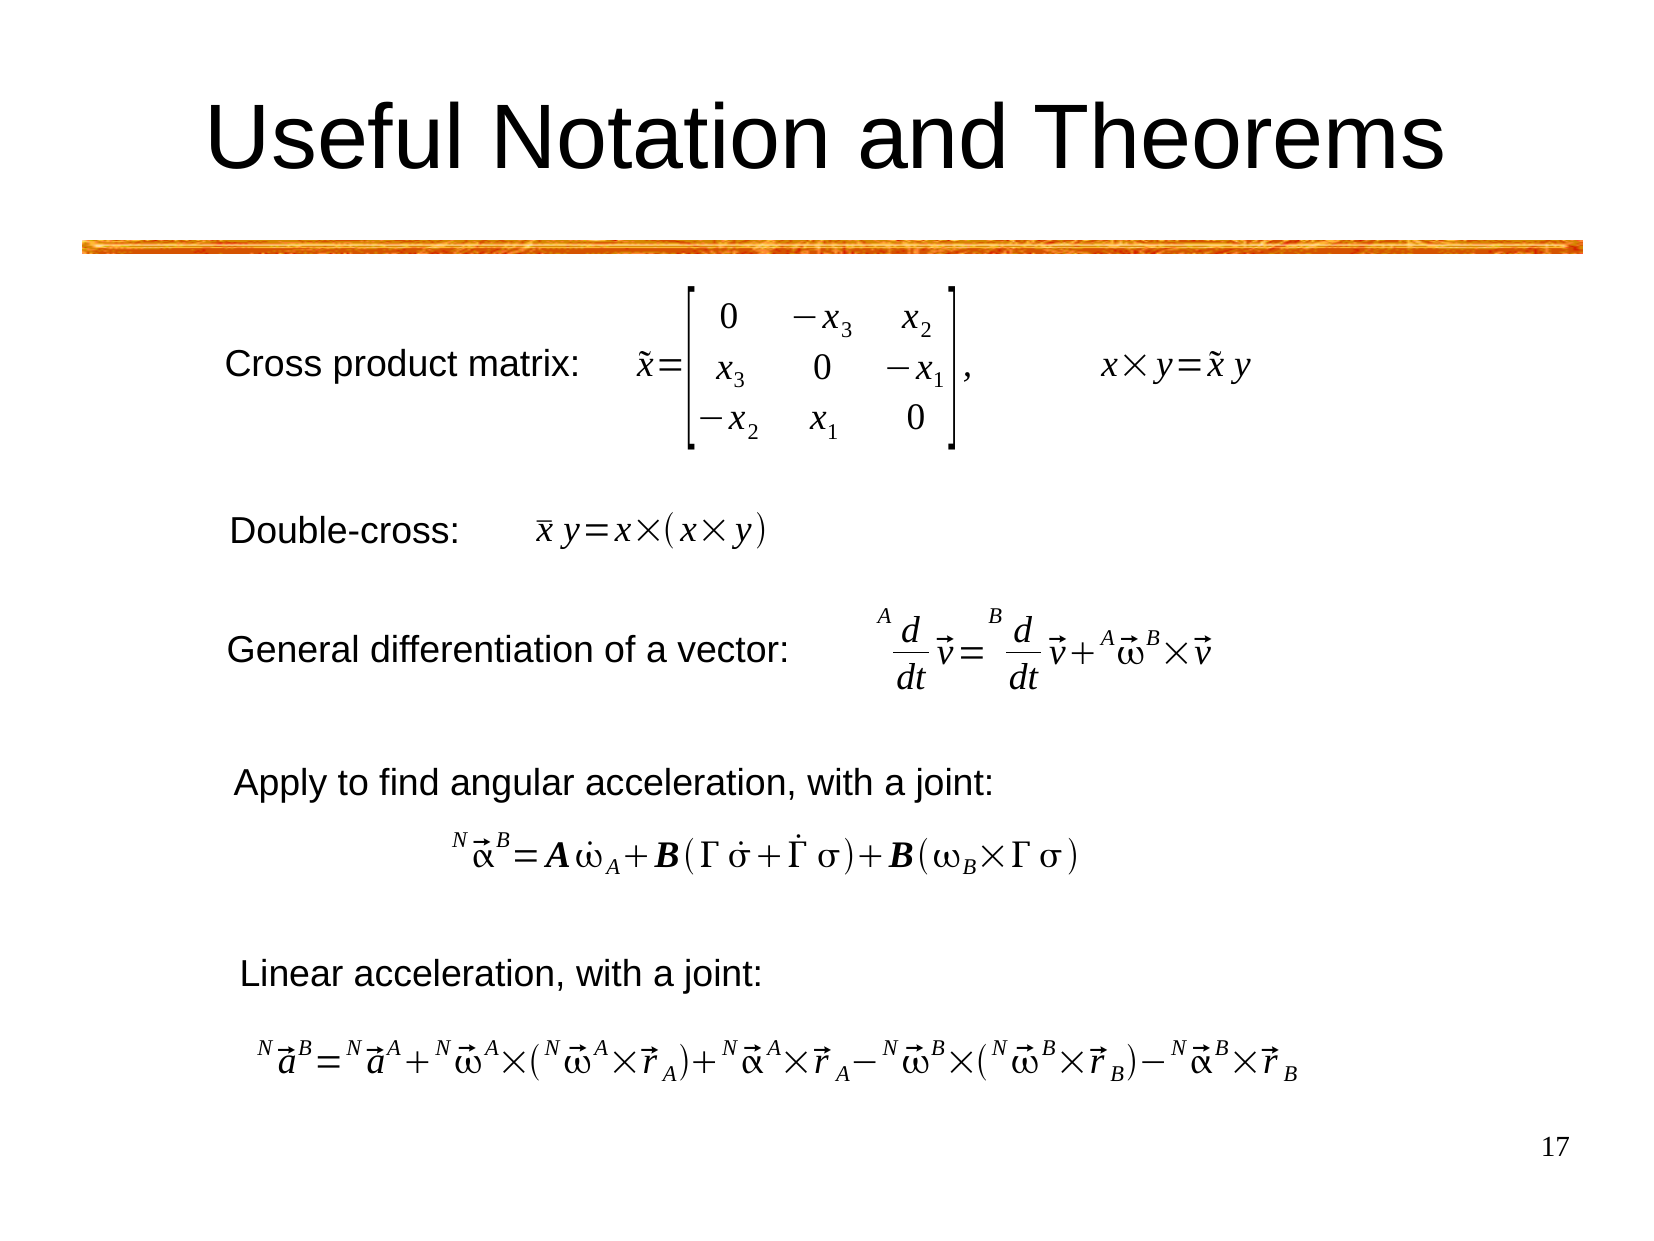

# Useful Notation and Theorems
Cross product matrix:
Double-cross:
General differentiation of a vector:
Apply to find angular acceleration, with a joint:
Linear acceleration, with a joint:
17